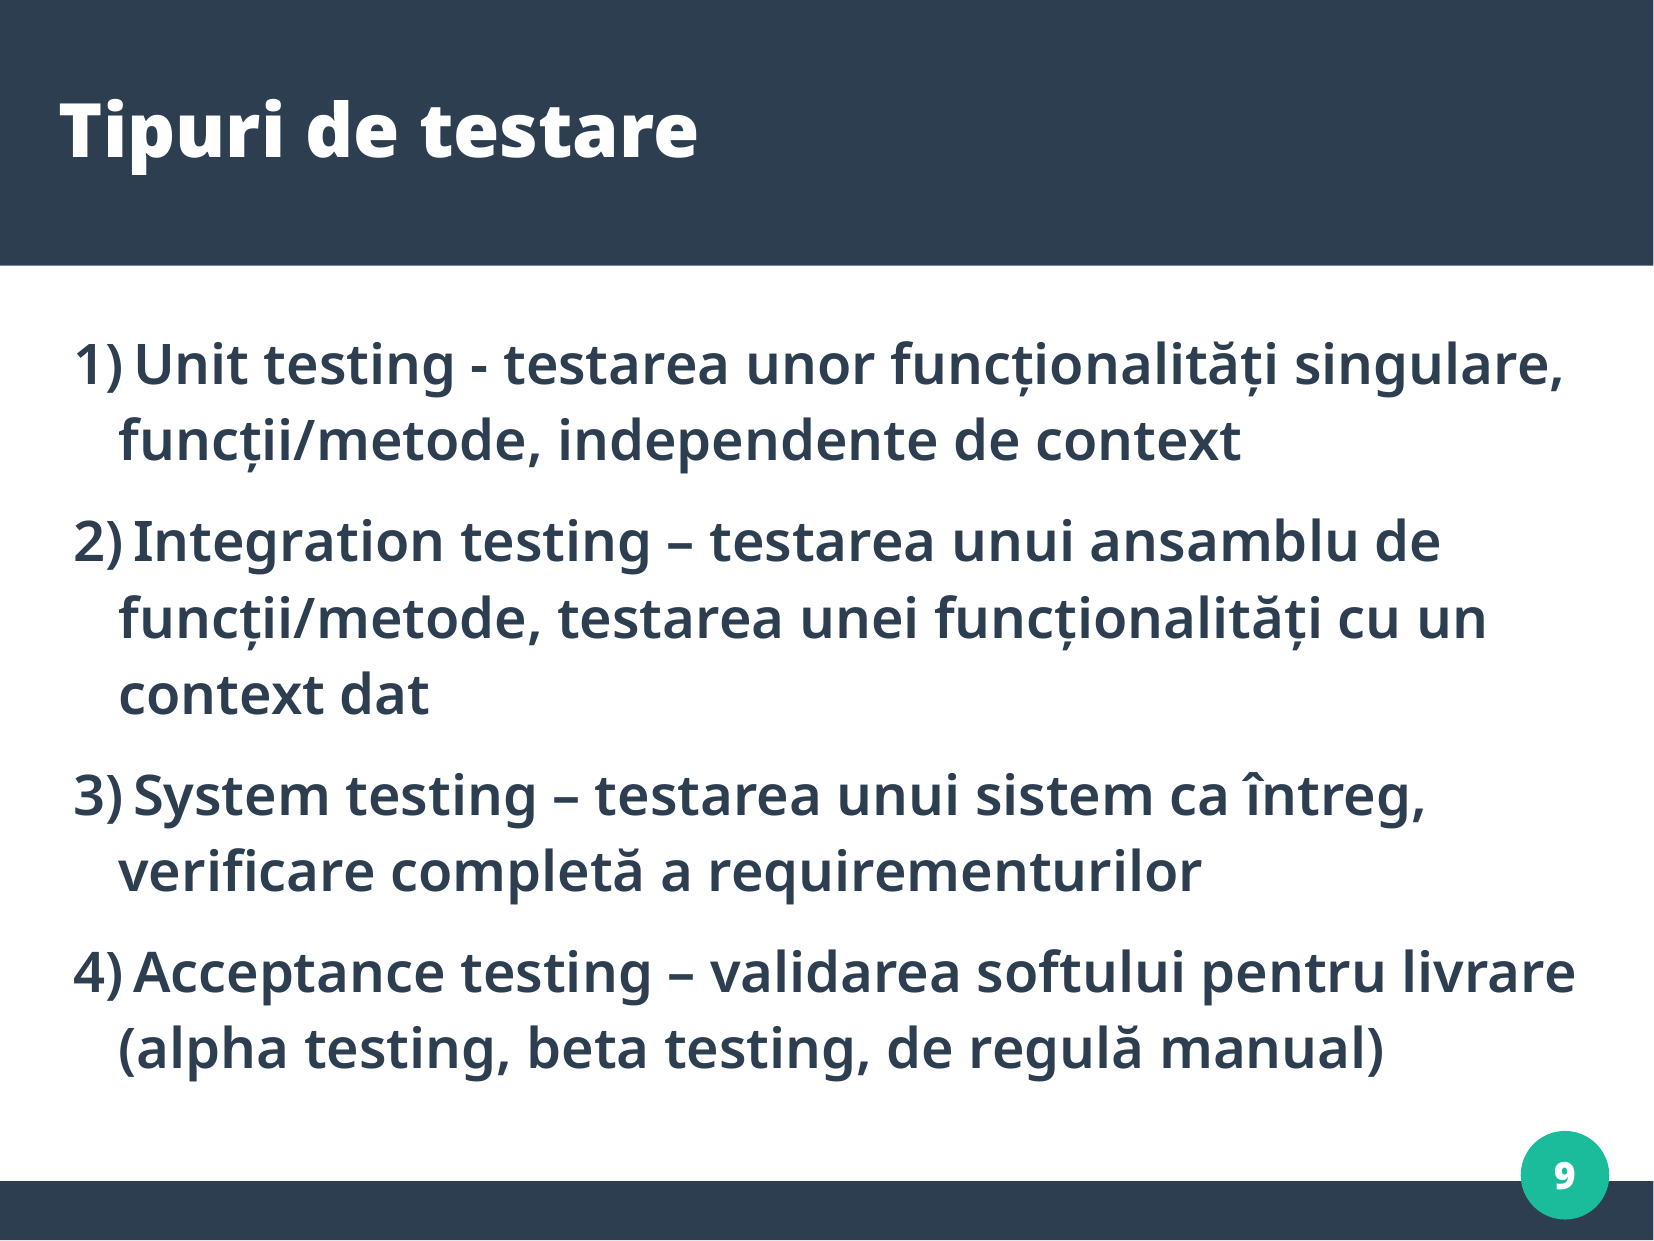

# Tipuri de testare
 Unit testing - testarea unor funcționalități singulare, funcții/metode, independente de context
 Integration testing – testarea unui ansamblu de funcții/metode, testarea unei funcționalități cu un context dat
 System testing – testarea unui sistem ca întreg, verificare completă a requirementurilor
 Acceptance testing – validarea softului pentru livrare (alpha testing, beta testing, de regulă manual)
9